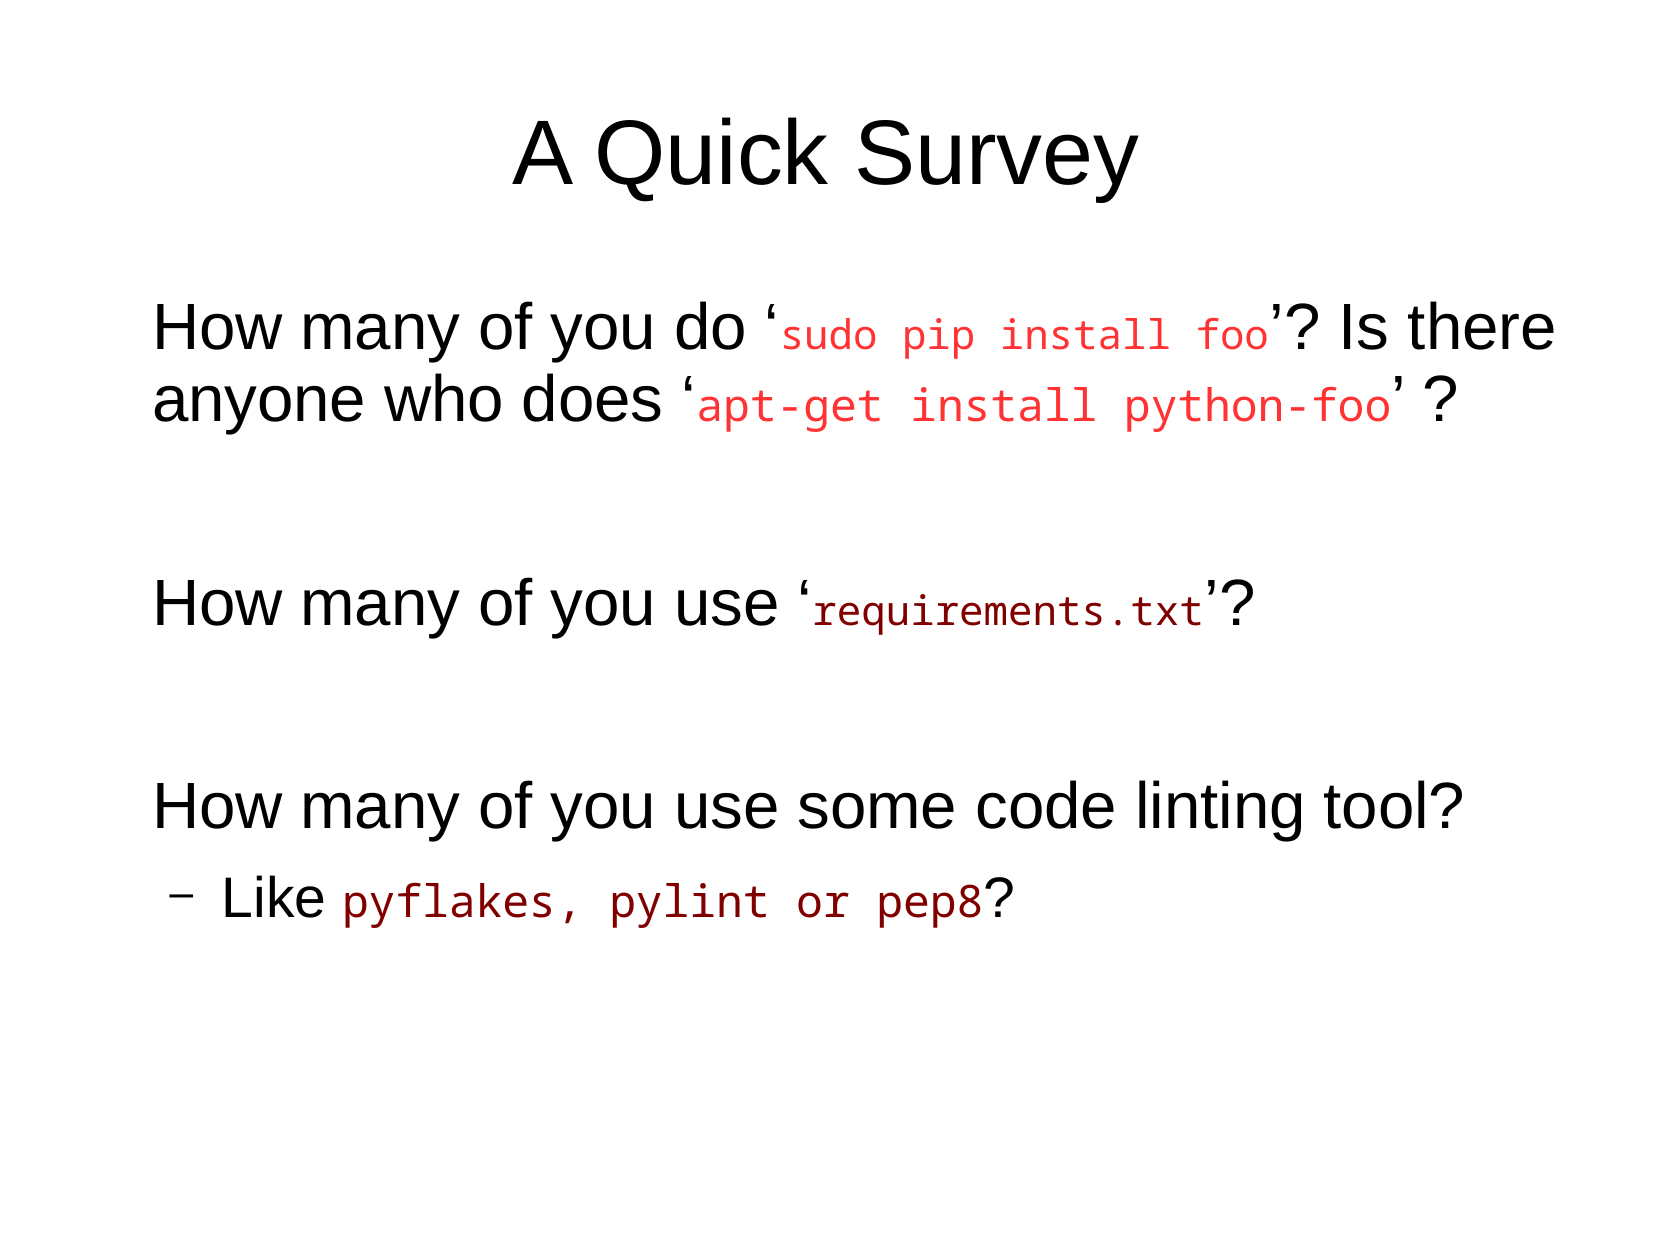

# A Quick Survey
How many of you do ‘sudo pip install foo’? Is there anyone who does ‘apt-get install python-foo’ ?
How many of you use ‘requirements.txt’?
How many of you use some code linting tool?
Like pyflakes, pylint or pep8?